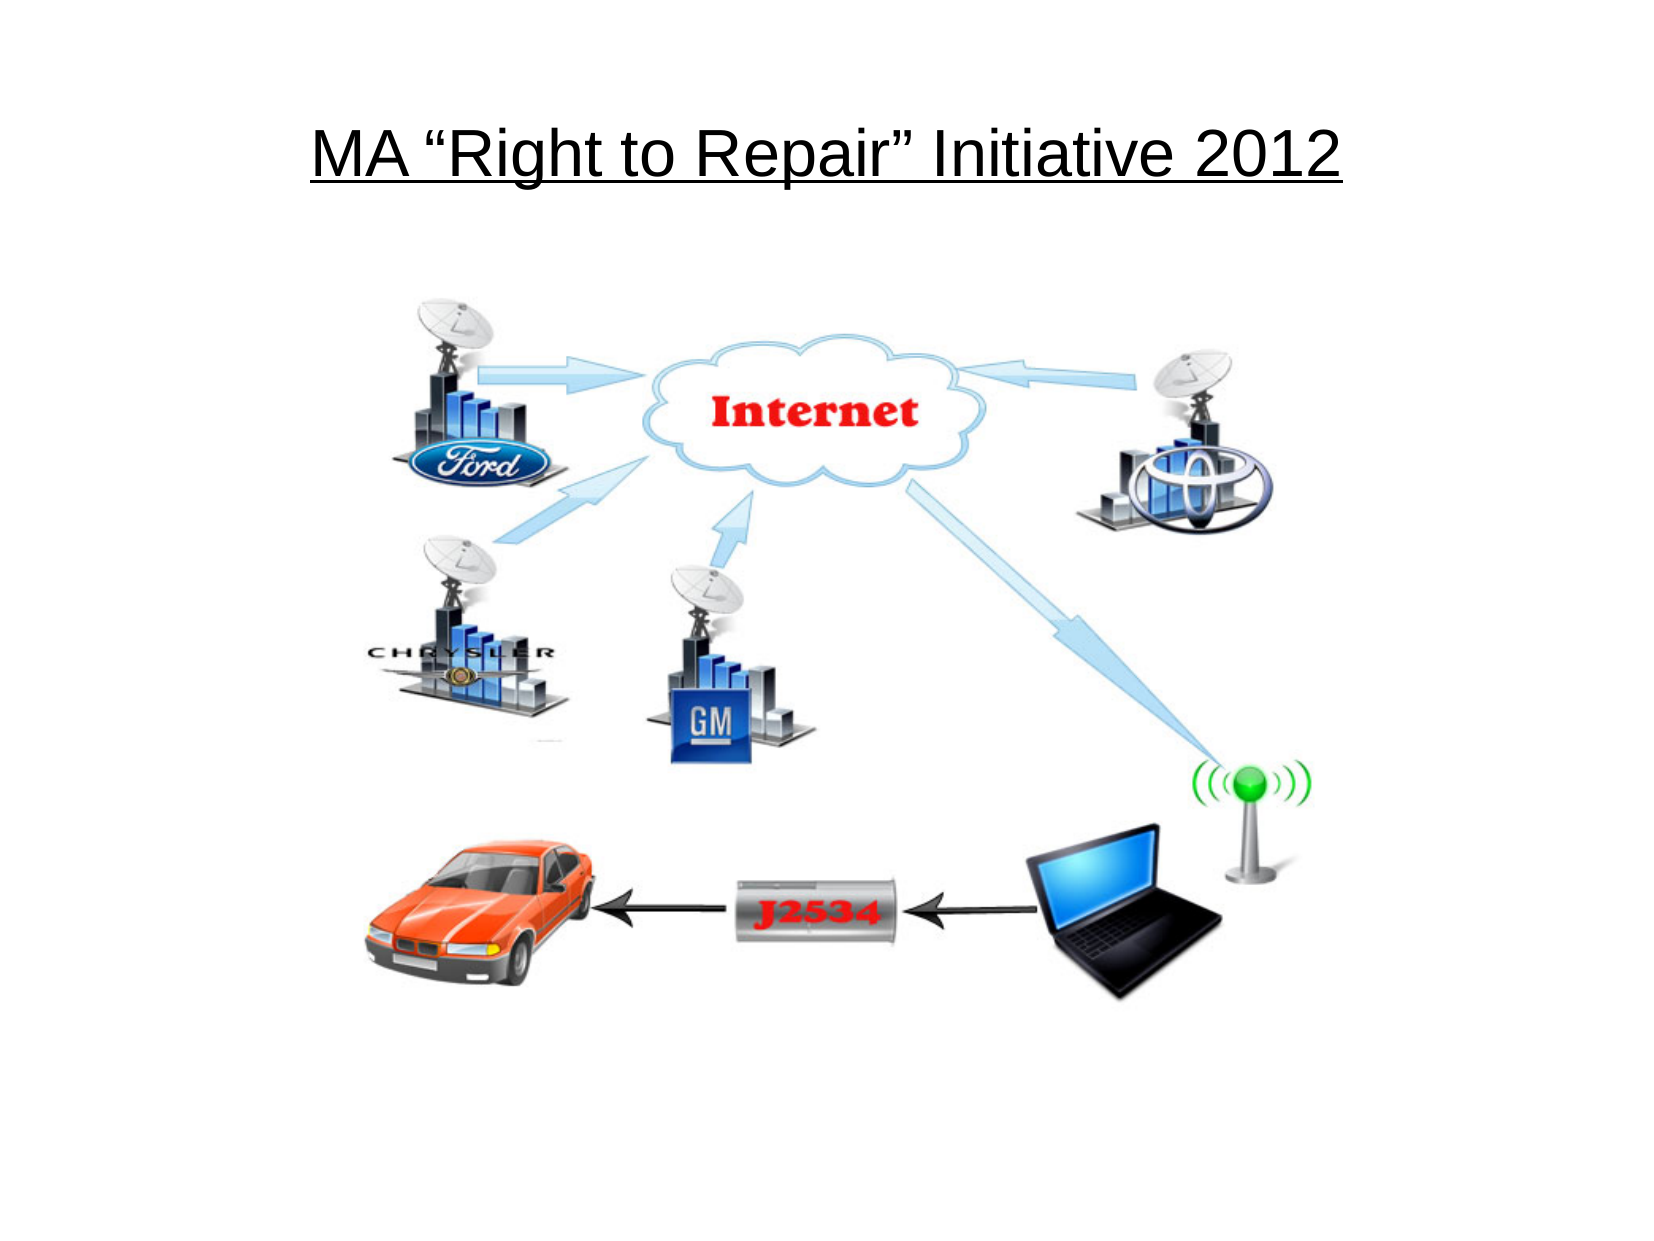

# MA “Right to Repair” Initiative 2012